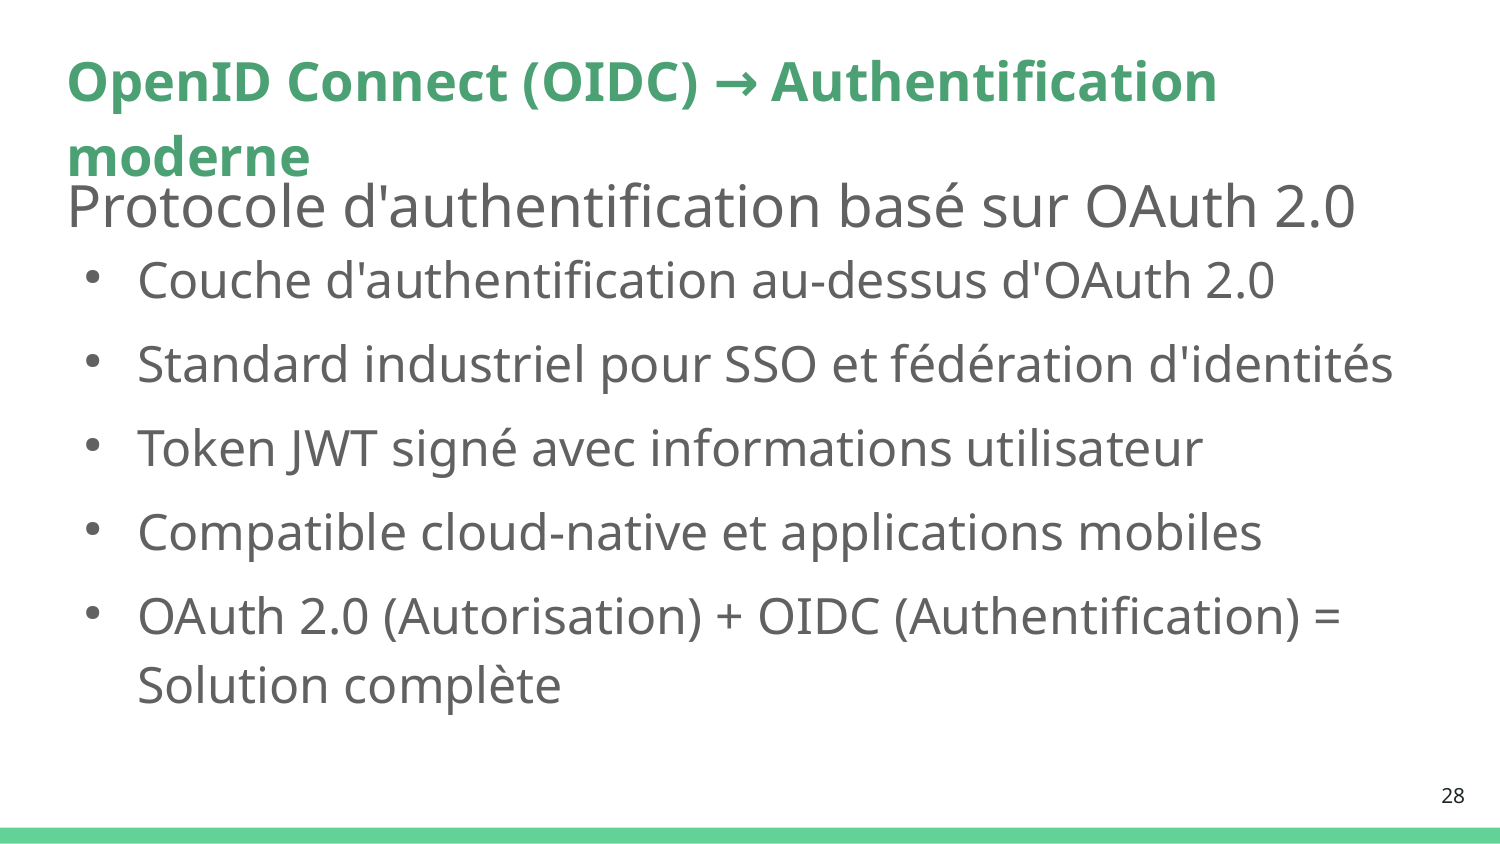

# OpenID Connect (OIDC) → Authentification moderne
Protocole d'authentification basé sur OAuth 2.0
Couche d'authentification au-dessus d'OAuth 2.0
Standard industriel pour SSO et fédération d'identités
Token JWT signé avec informations utilisateur
Compatible cloud-native et applications mobiles
OAuth 2.0 (Autorisation) + OIDC (Authentification) = Solution complète